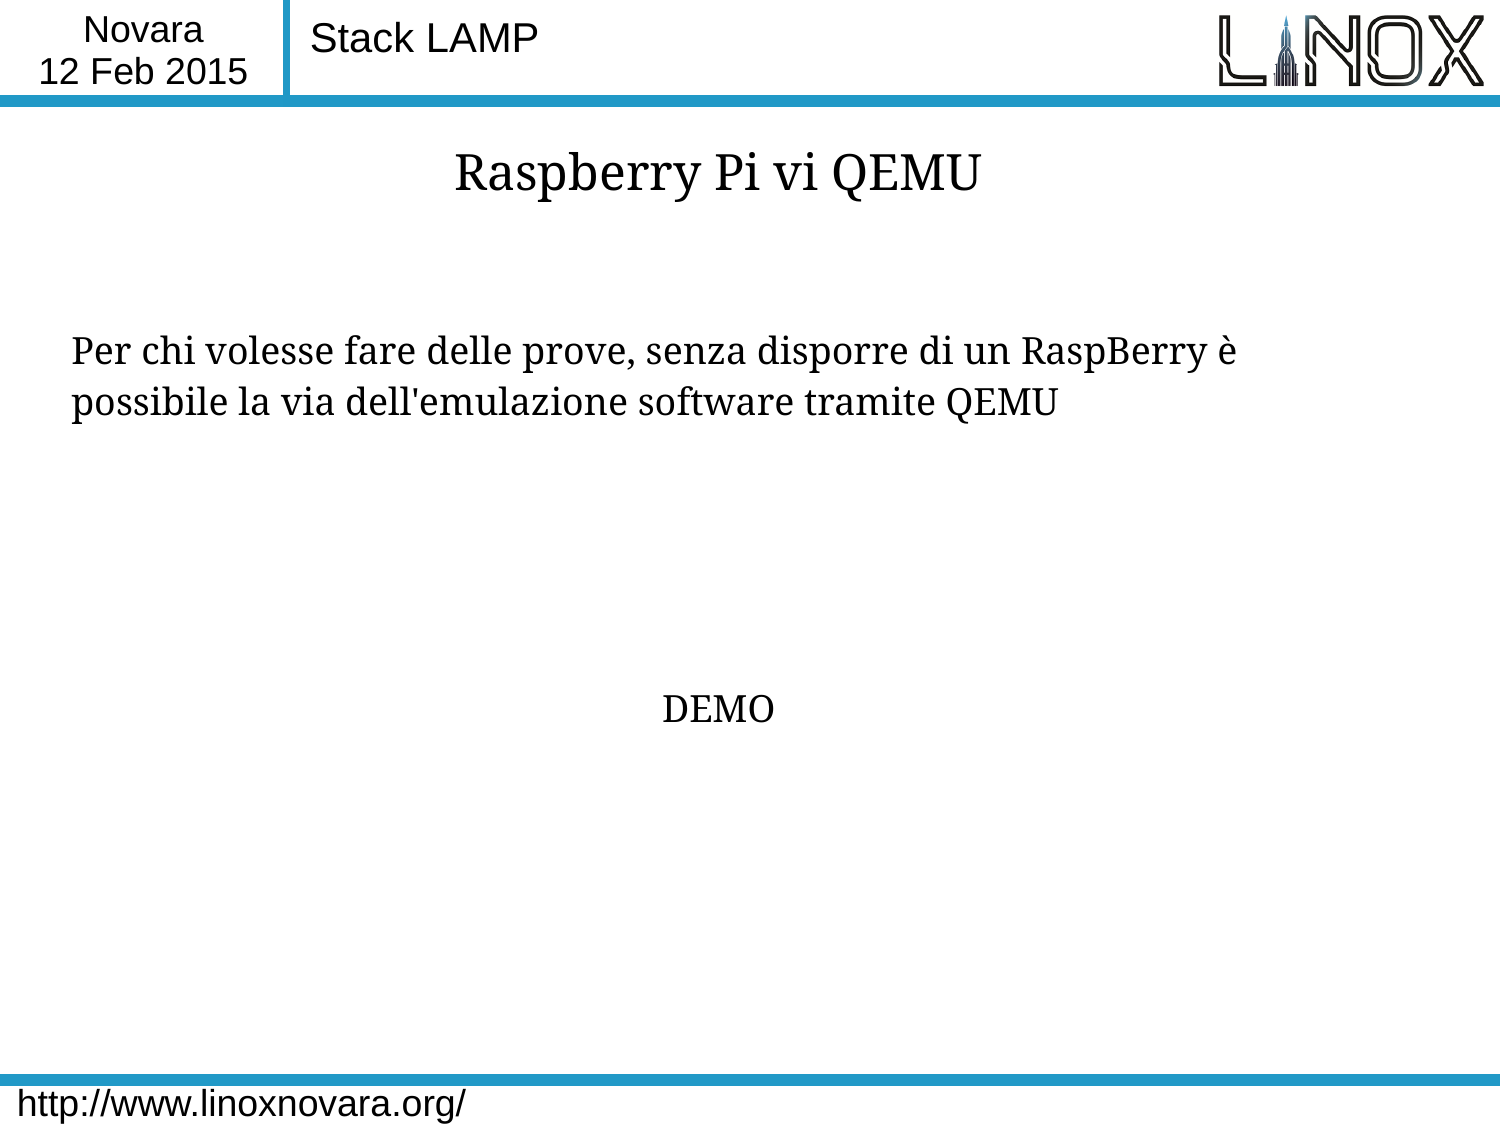

# Stack LAMP
Raspberry Pi vi QEMU
Per chi volesse fare delle prove, senza disporre di un RaspBerry è possibile la via dell'emulazione software tramite QEMU
DEMO